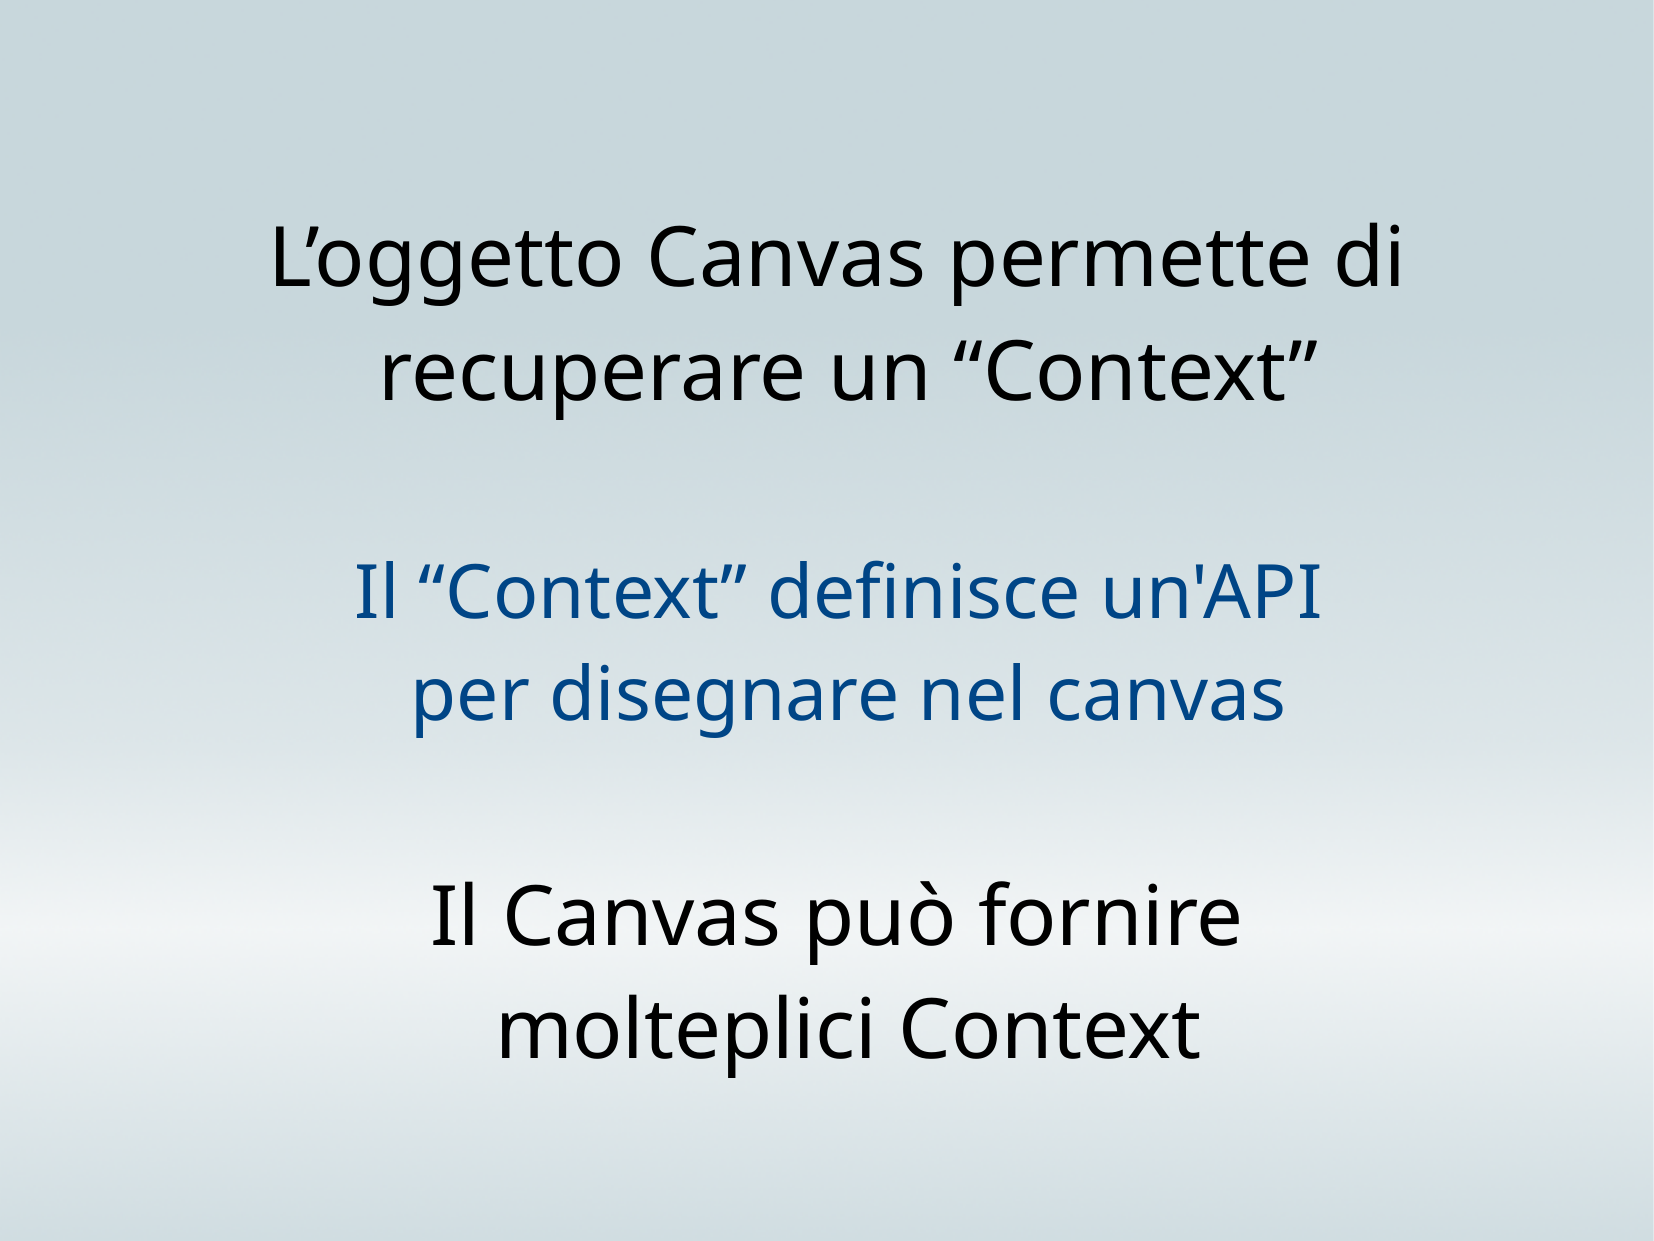

L’oggetto Canvas permette di
recuperare un “Context”
Il “Context” definisce un'API
per disegnare nel canvas
Il Canvas può fornire
molteplici Context